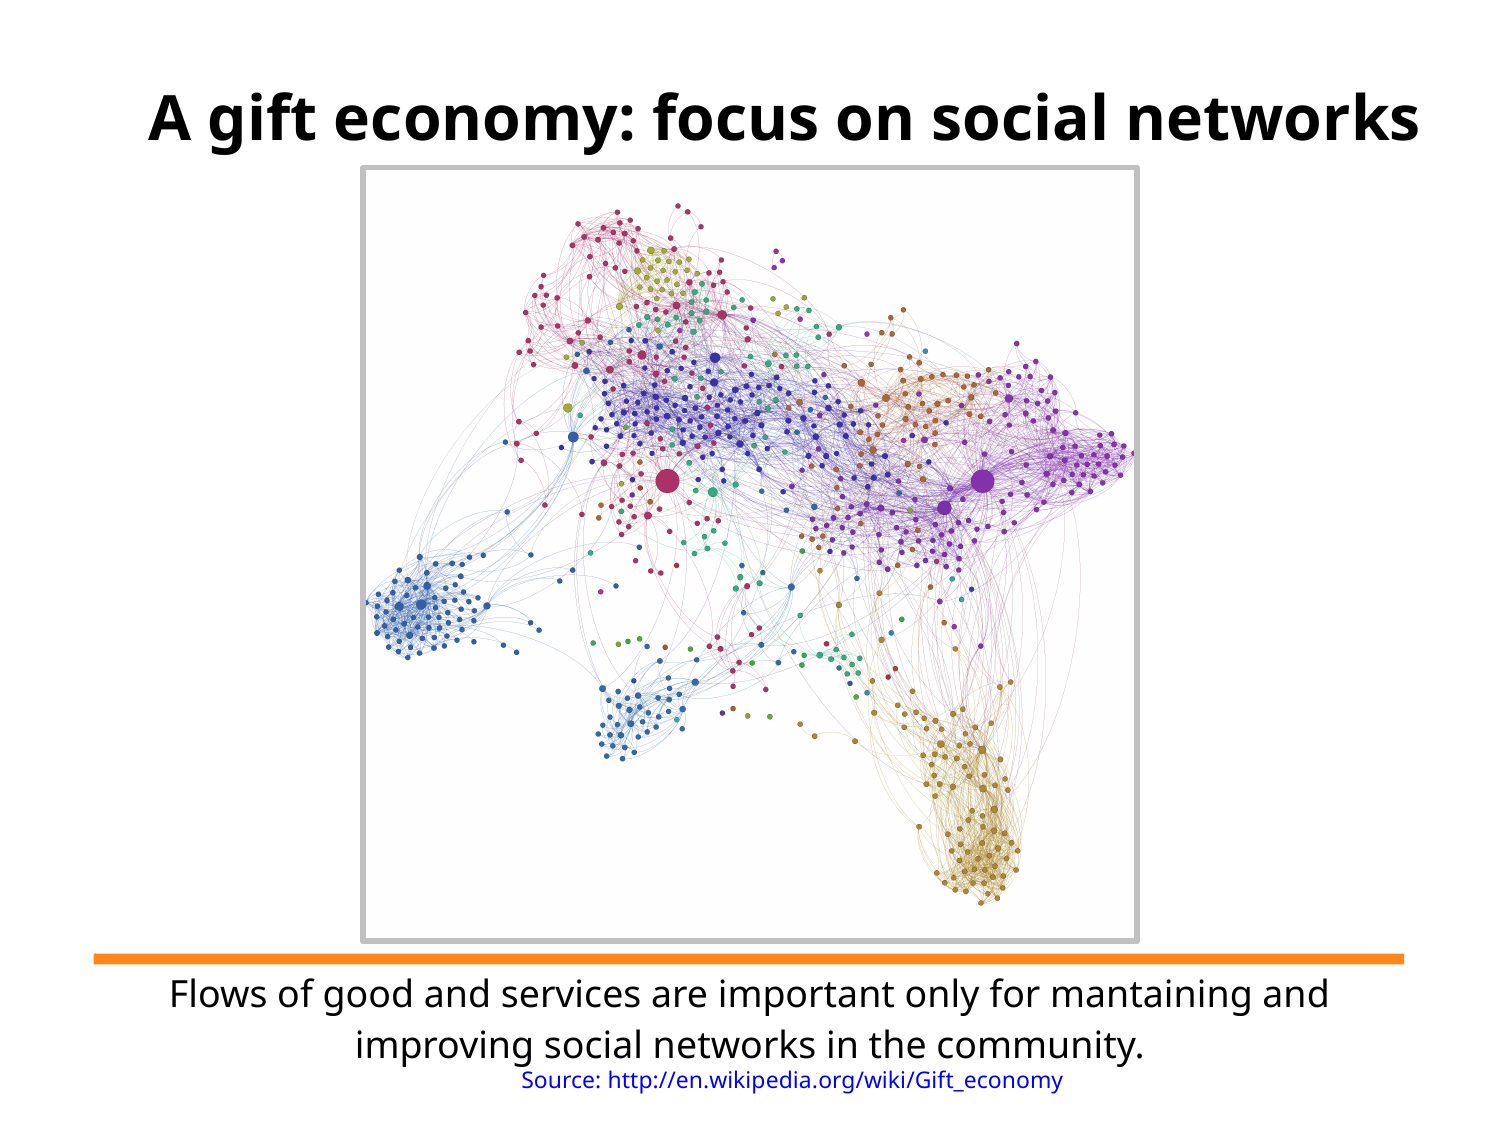

# A gift economy: focus on social networks
Flows of good and services are important only for mantaining and improving social networks in the community.
Source: http://en.wikipedia.org/wiki/Gift_economy